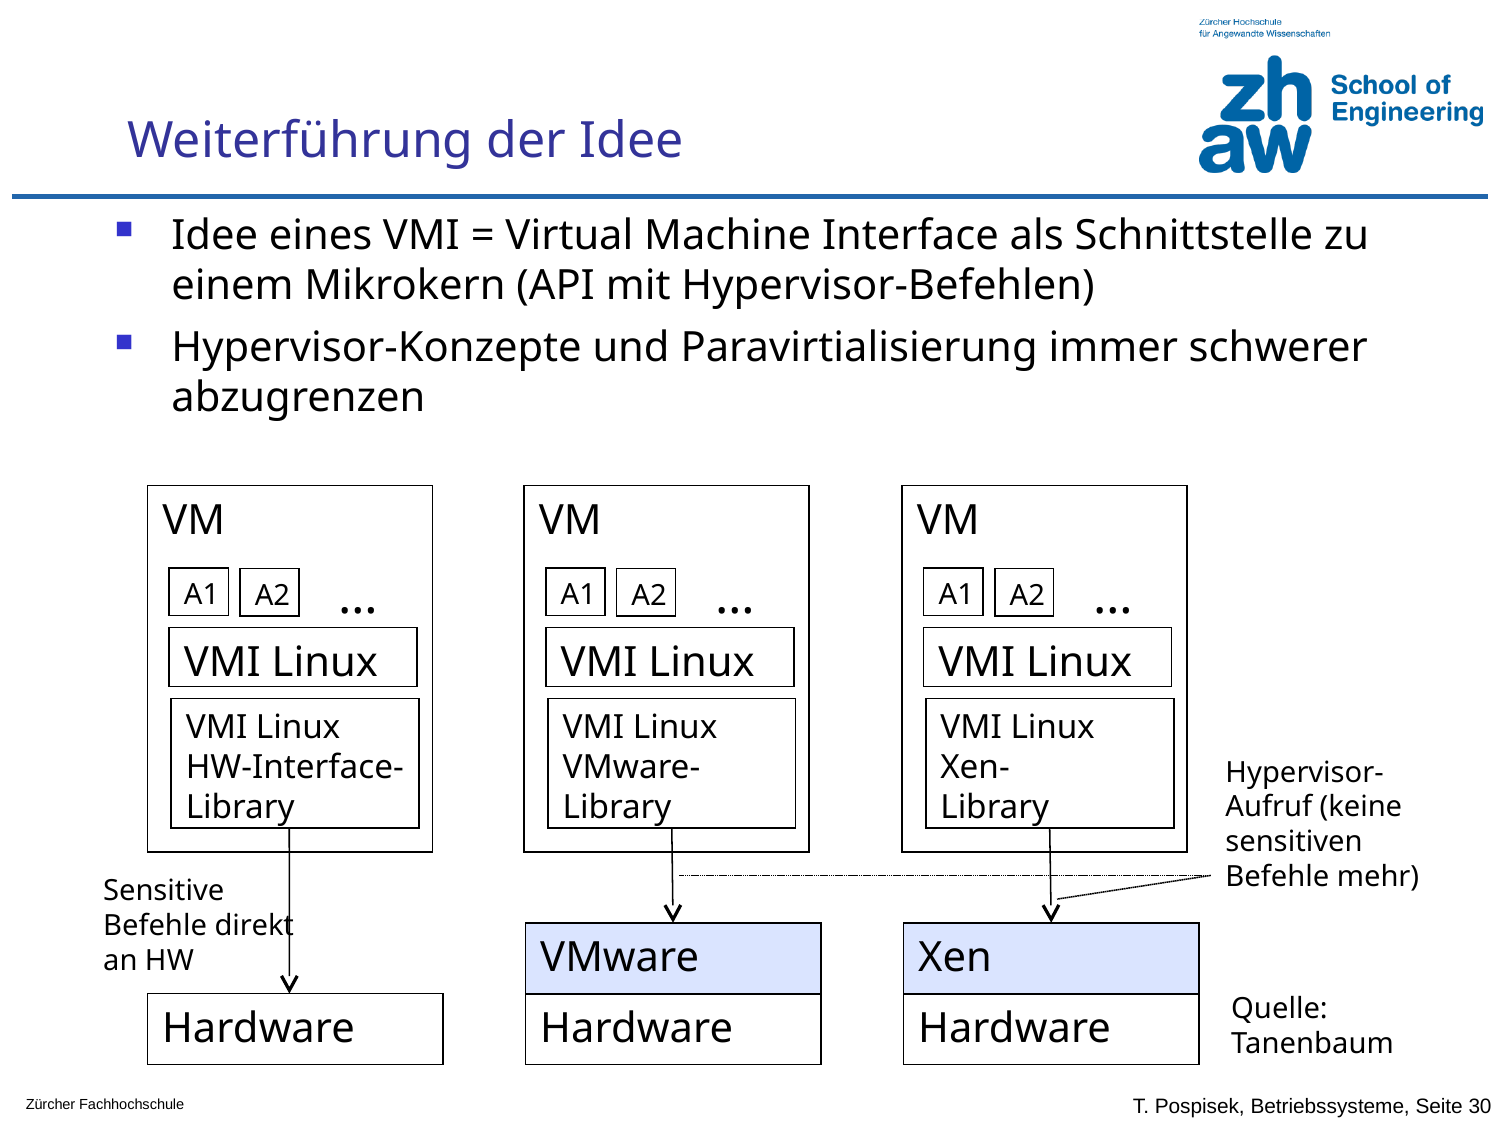

# Weiterführung der Idee
Idee eines VMI = Virtual Machine Interface als Schnittstelle zu einem Mikrokern (API mit Hypervisor-Befehlen)
Hypervisor-Konzepte und Paravirtialisierung immer schwerer abzugrenzen
VM
VM
VM
…
…
…
A1
A1
A1
A2
A2
A2
VMI Linux
VMI Linux
VMI Linux
VMI Linux
HW-Interface-
Library
VMI Linux
VMware-
Library
VMI Linux
Xen-
Library
Hypervisor-Aufruf (keine sensitiven Befehle mehr)
Sensitive Befehle direkt an HW
VMware
Xen
Quelle:
Tanenbaum
Hardware
Hardware
Hardware